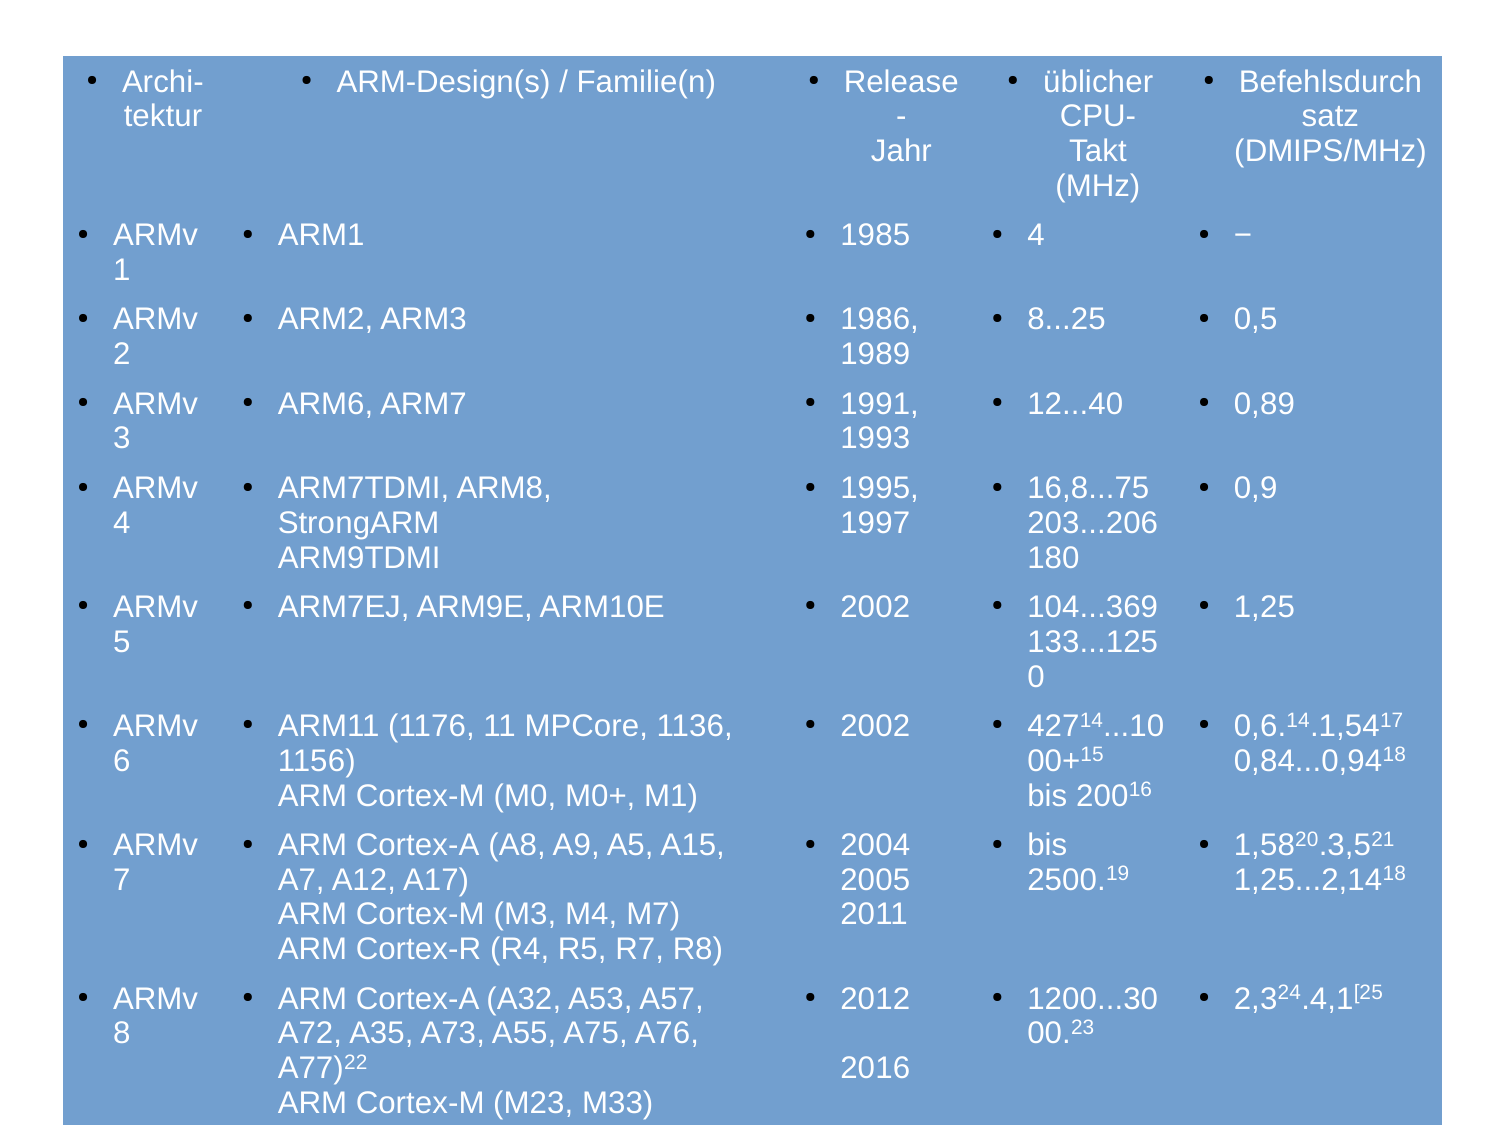

| Archi- tektur | ARM-Design(s) / Familie(n) | Release- Jahr | üblicher CPU- Takt (MHz) | Befehlsdurchsatz (DMIPS/MHz) |
| --- | --- | --- | --- | --- |
| ARMv1 | ARM1 | 1985 | 4 | − |
| ARMv2 | ARM2, ARM3 | 1986, 1989 | 8...25 | 0,5 |
| ARMv3 | ARM6, ARM7 | 1991, 1993 | 12...40 | 0,89 |
| ARMv4 | ARM7TDMI, ARM8, StrongARM ARM9TDMI | 1995, 1997 | 16,8...75 203...206 180 | 0,9 |
| ARMv5 | ARM7EJ, ARM9E, ARM10E | 2002 | 104...369 133...1250 | 1,25 |
| ARMv6 | ARM11 (1176, 11 MPCore, 1136, 1156) ARM Cortex-M (M0, M0+, M1) | 2002 | 42714...1000+15 bis 20016 | 0,6.14.1,5417 0,84...0,9418 |
| ARMv7 | ARM Cortex-A (A8, A9, A5, A15, A7, A12, A17) ARM Cortex-M (M3, M4, M7) ARM Cortex-R (R4, R5, R7, R8) | 2004 2005 2011 | bis 2500.19 | 1,5820.3,521 1,25...2,1418 |
| ARMv8 | ARM Cortex-A (A32, A53, A57, A72, A35, A73, A55, A75, A76, A77)22 ARM Cortex-M (M23, M33) ARM Cortex-R (R52) | 2012 2016 | 1200...3000.23 | 2,324.4,1[25 |